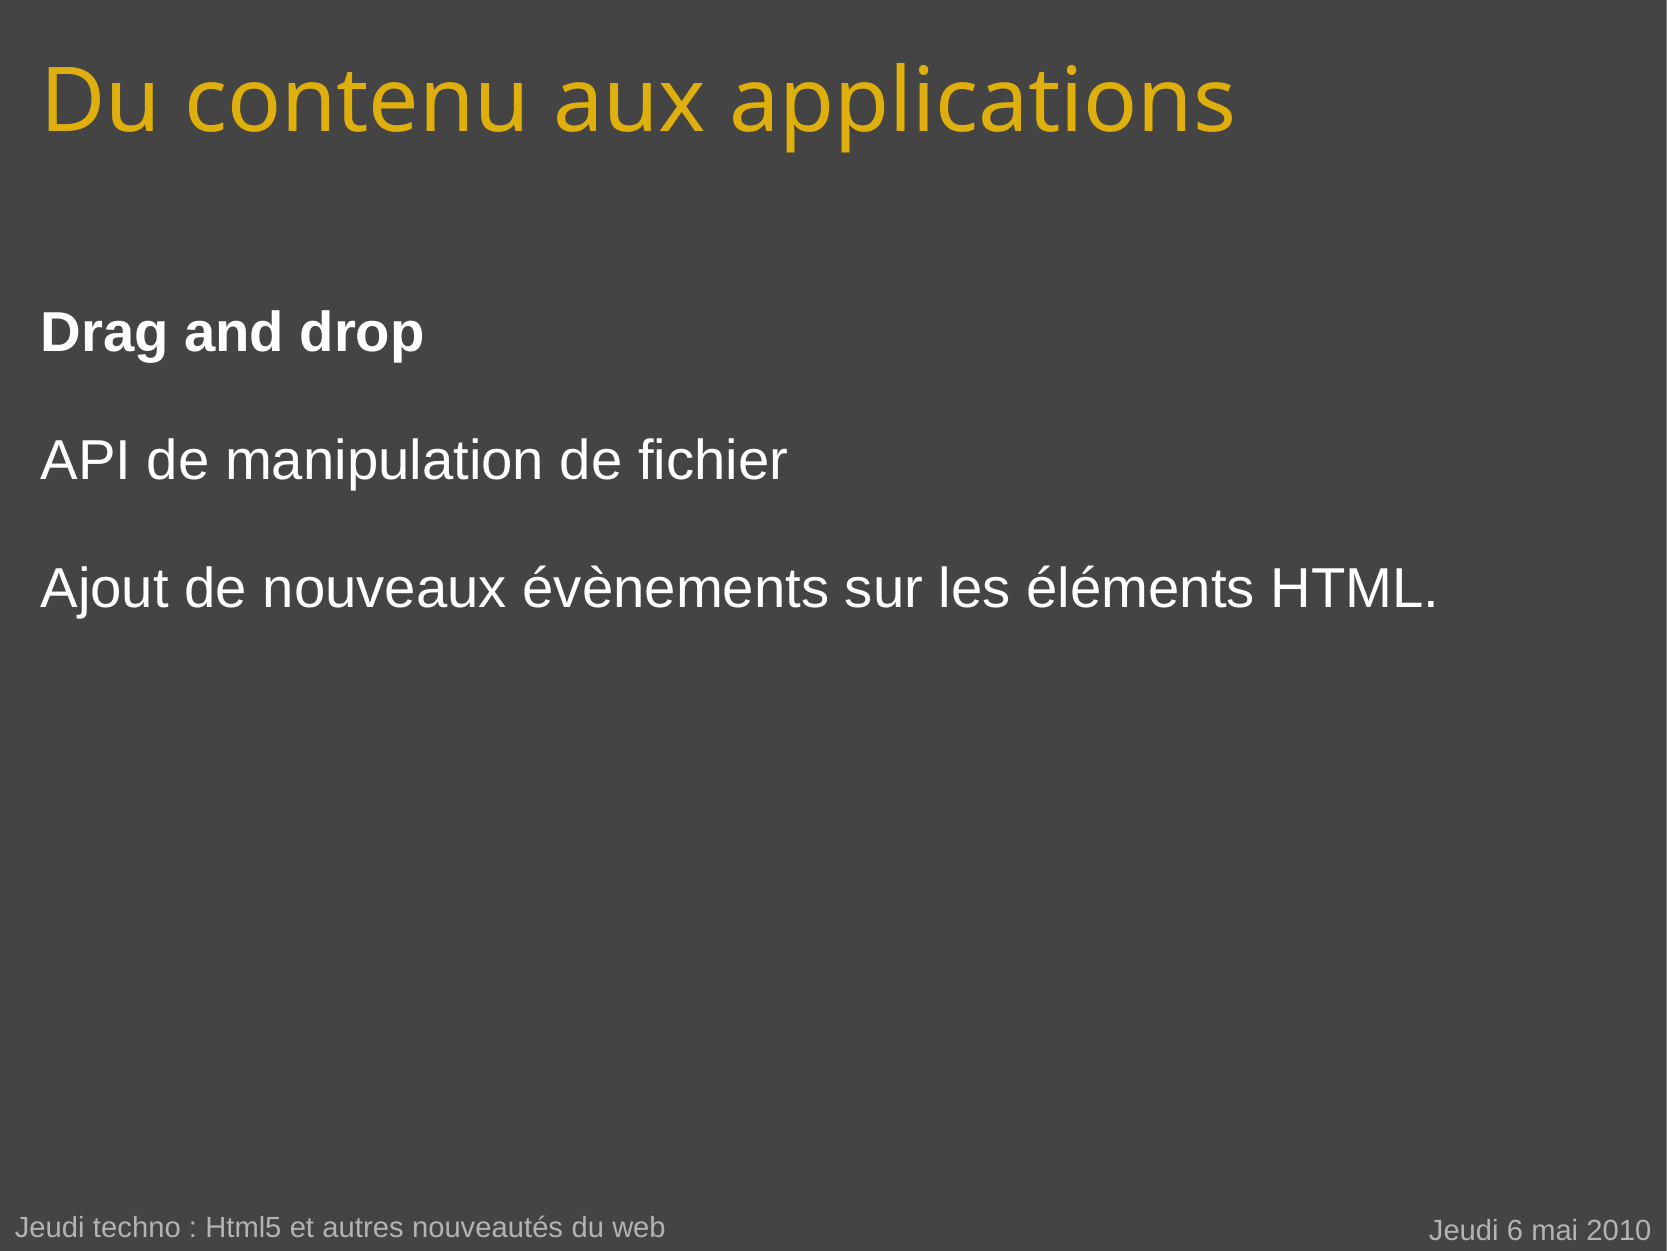

# Du contenu aux applications
Drag and drop
API de manipulation de fichier
Ajout de nouveaux évènements sur les éléments HTML.
Jeudi techno : Html5 et autres nouveautés du web
Jeudi 6 mai 2010